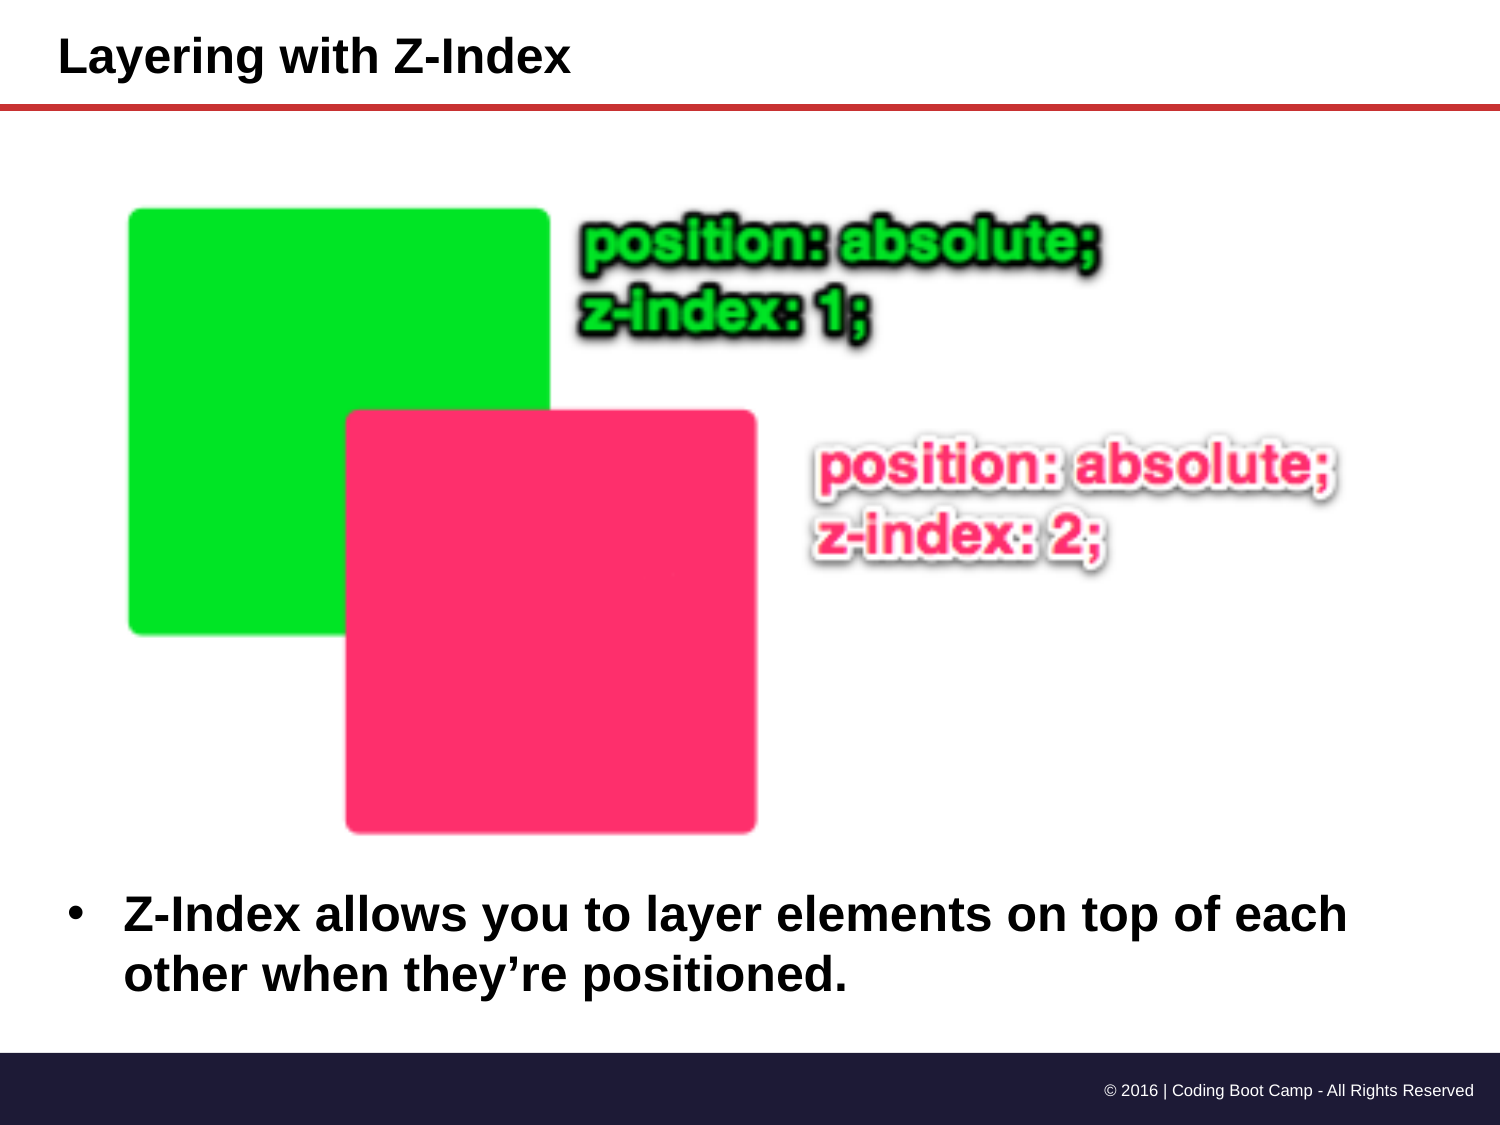

Layering with Z-Index
Z-Index allows you to layer elements on top of each other when they’re positioned.